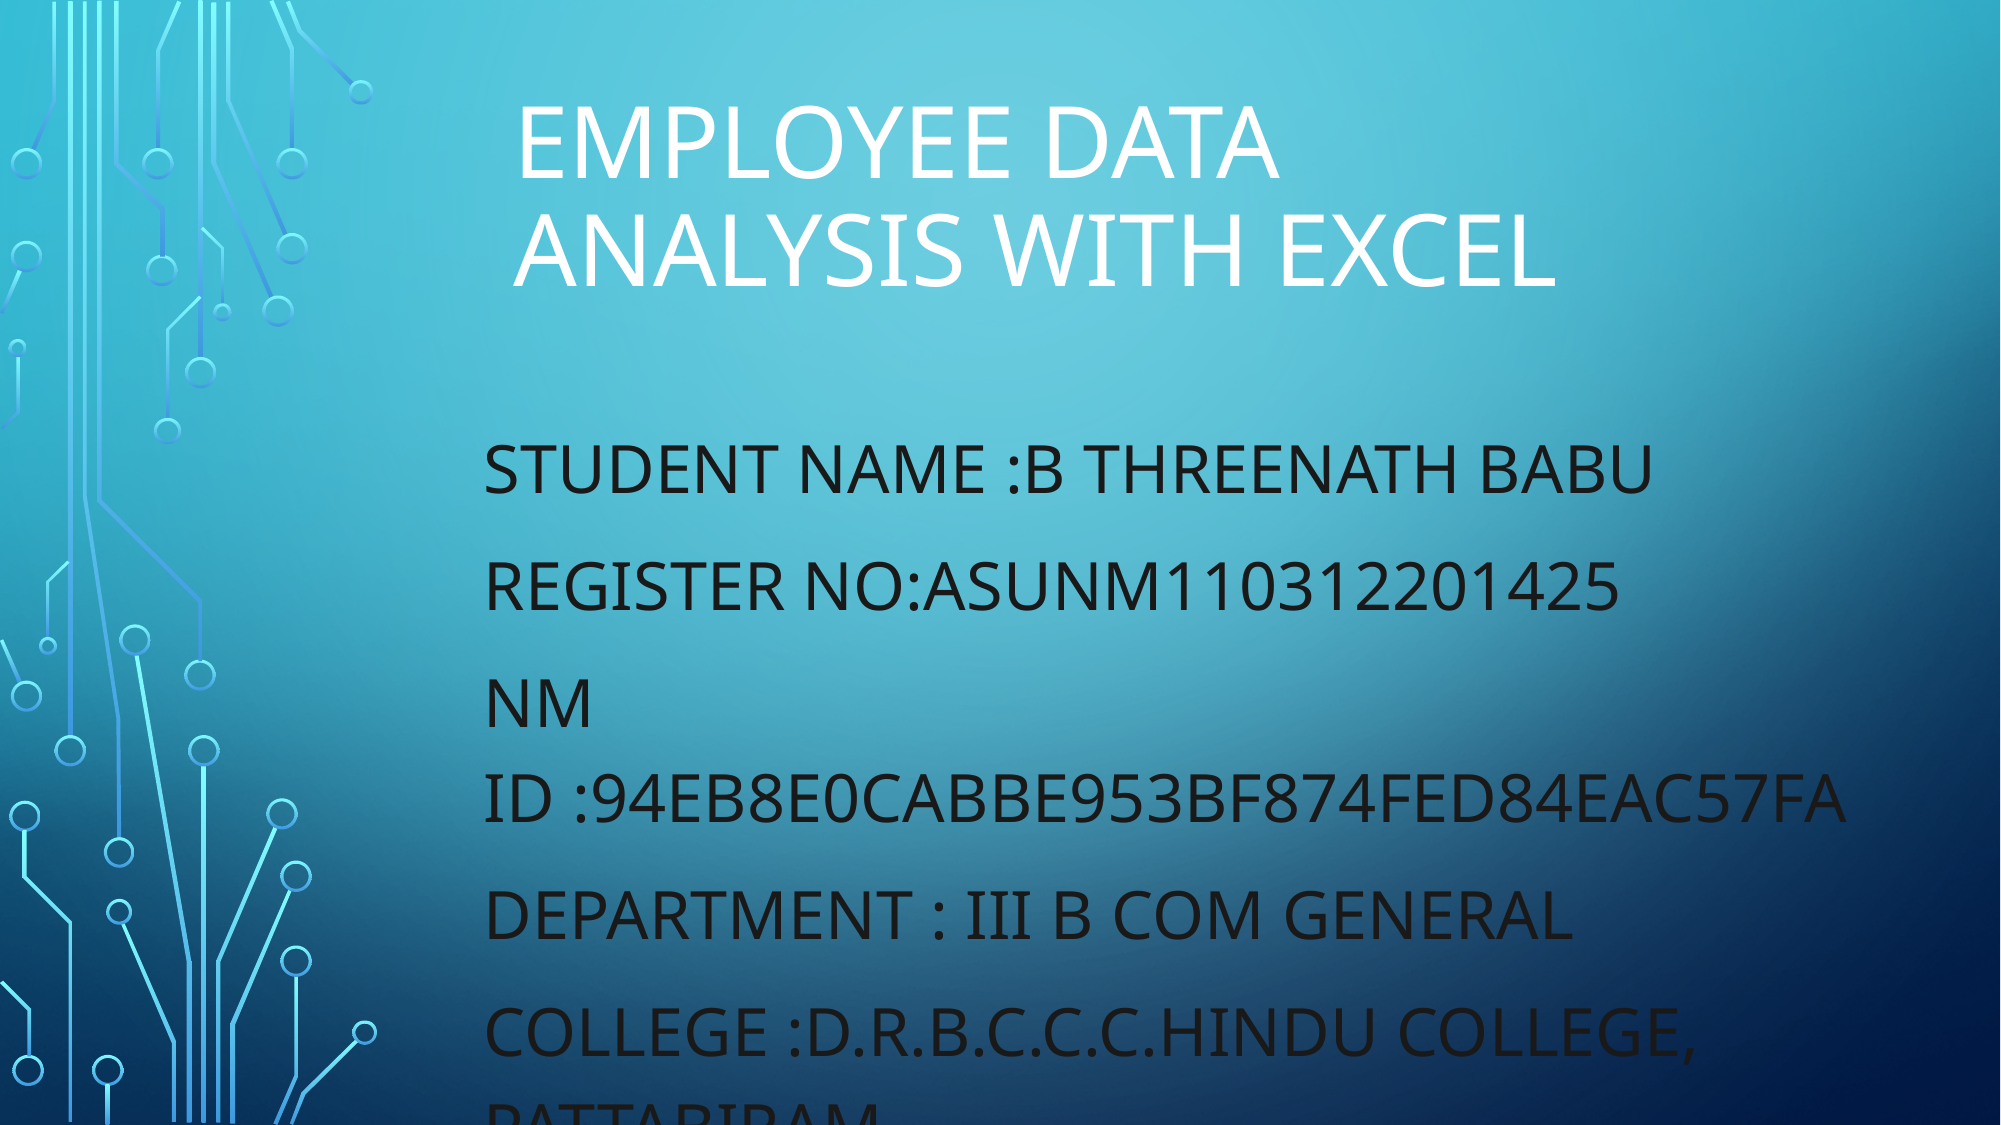

# EMPLOYEE DATA ANALYSIS WITH EXCEL
STUDENT NAME :B THREENATH BABU
REGISTER NO:asunm110312201425
NM ID :94EB8E0CABBE953BF874FED84EAC57FA
DEPARTMENT : Iii B COM GENERAL
COLLEGE :D.R.B.C.C.C.HINDU COLLEGE, PATTABIRAM